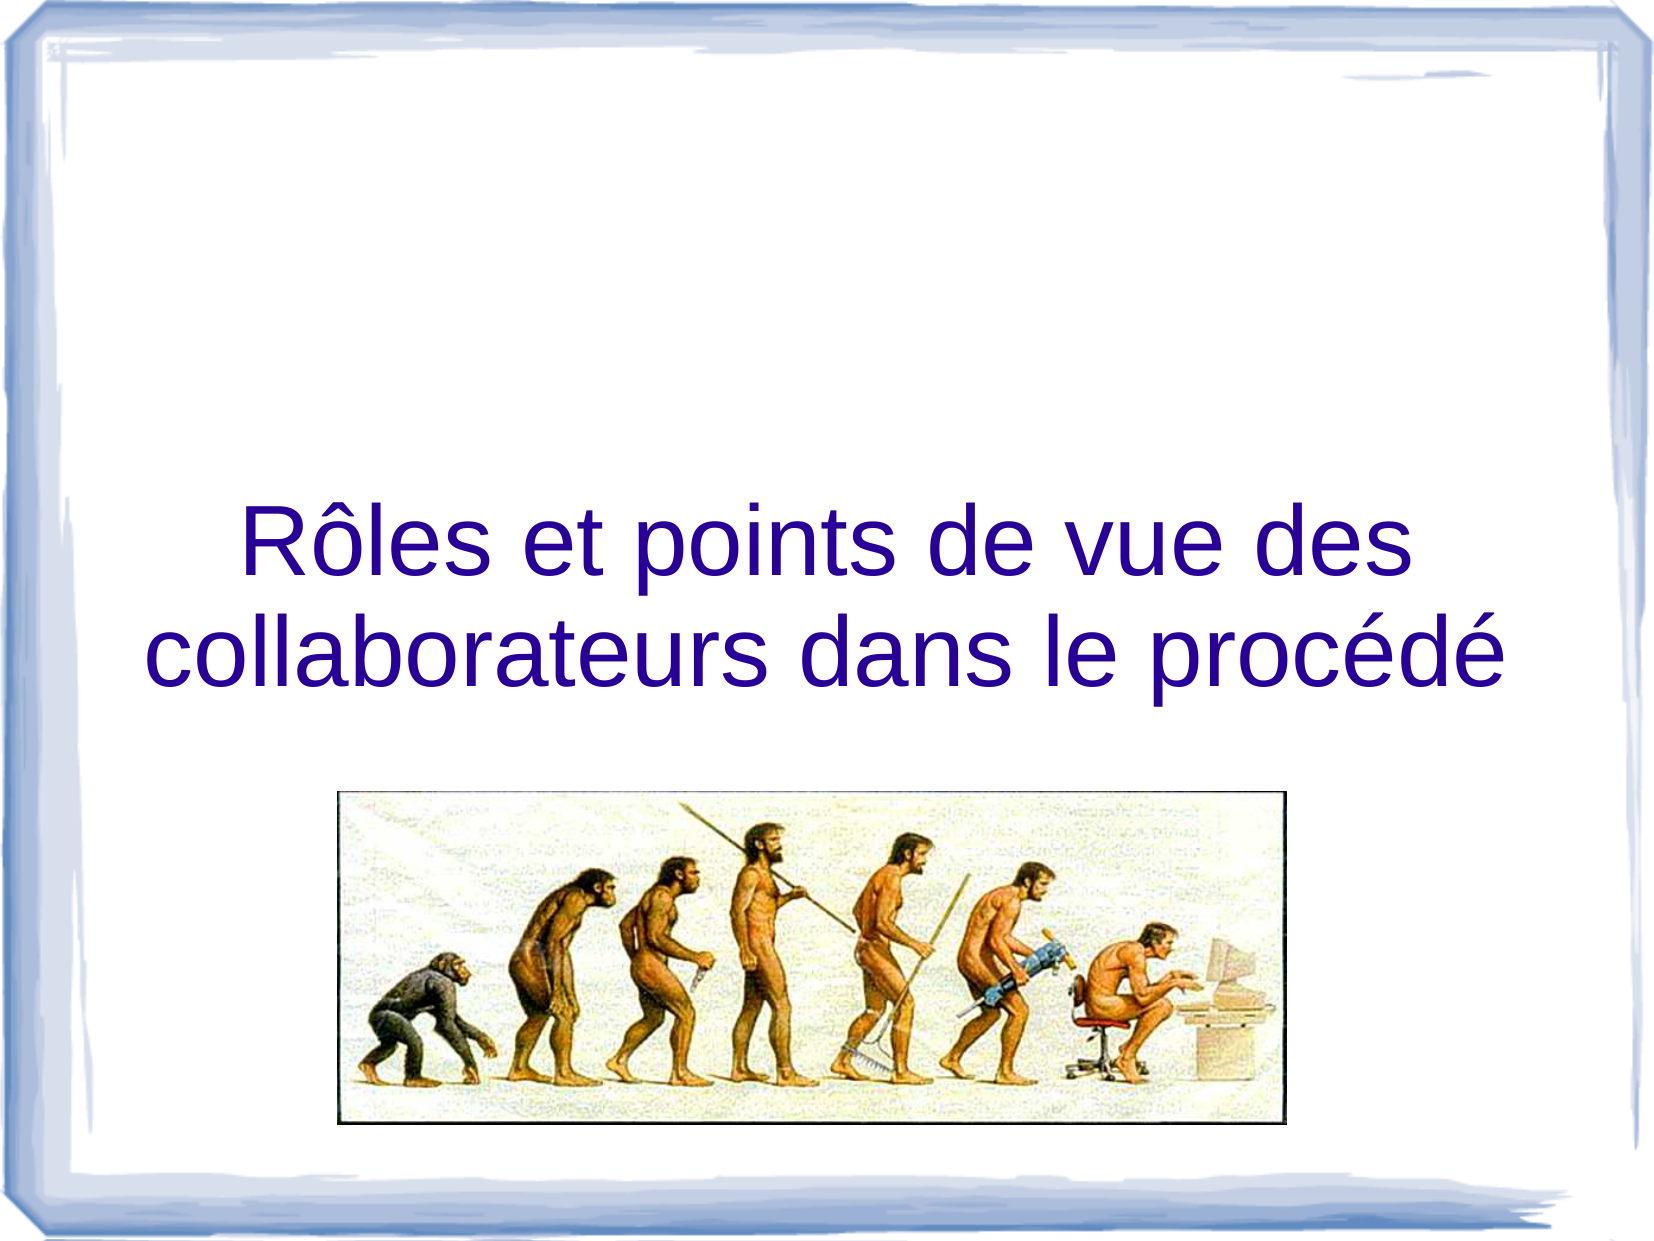

# Rôles et points de vue des collaborateurs dans le procédé